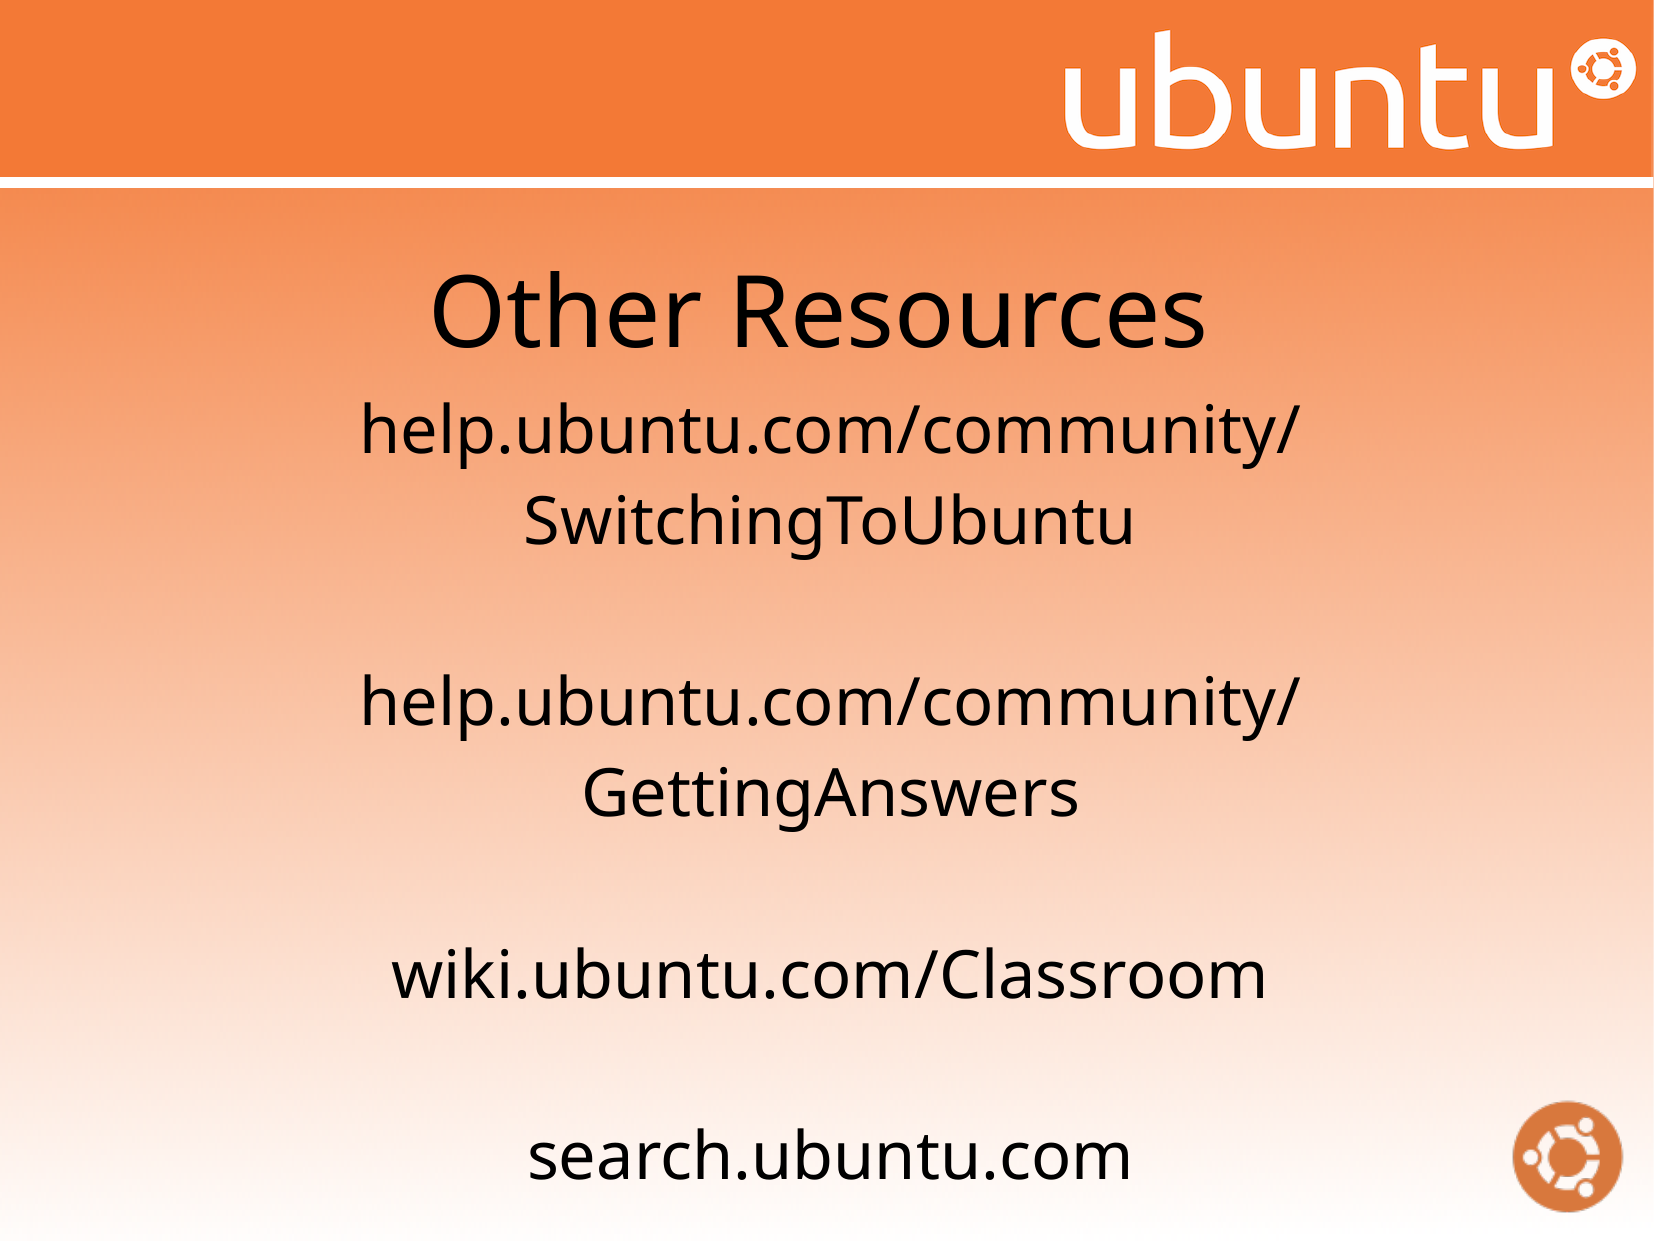

# Other Resources
help.ubuntu.com/community/
SwitchingToUbuntu
help.ubuntu.com/community/
GettingAnswers
wiki.ubuntu.com/Classroom
search.ubuntu.com